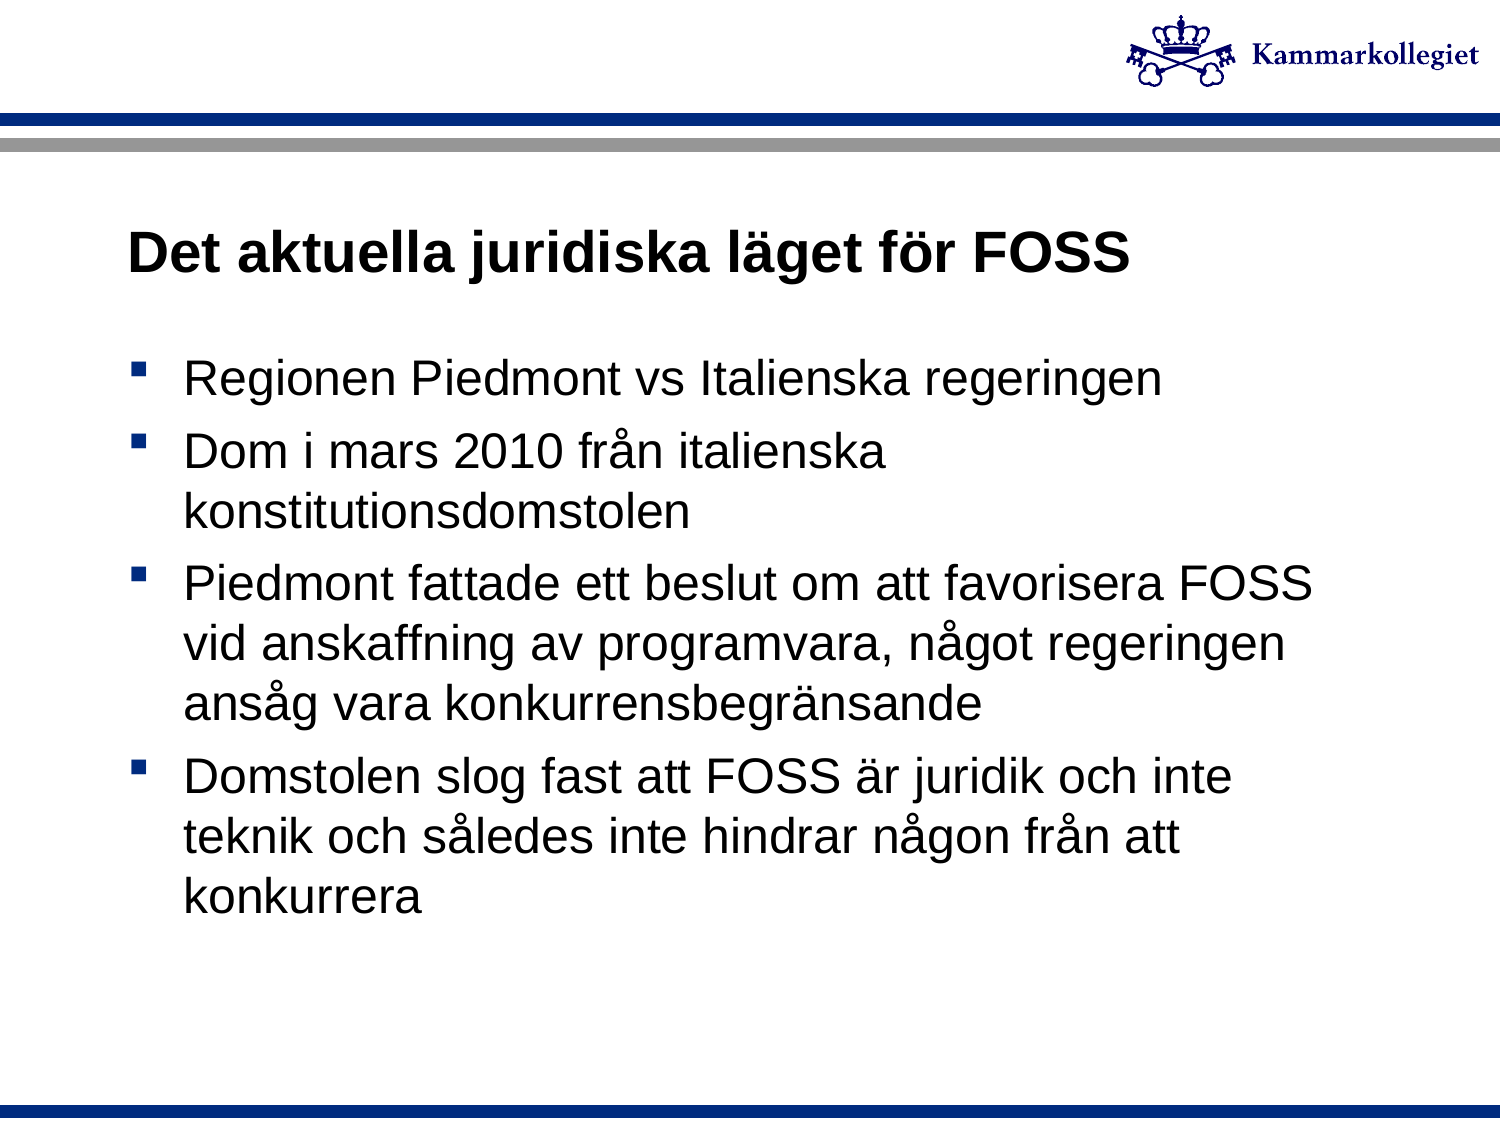

# Det aktuella juridiska läget för FOSS
Regionen Piedmont vs Italienska regeringen
Dom i mars 2010 från italienska konstitutionsdomstolen
Piedmont fattade ett beslut om att favorisera FOSS vid anskaffning av programvara, något regeringen ansåg vara konkurrensbegränsande
Domstolen slog fast att FOSS är juridik och inte teknik och således inte hindrar någon från att konkurrera